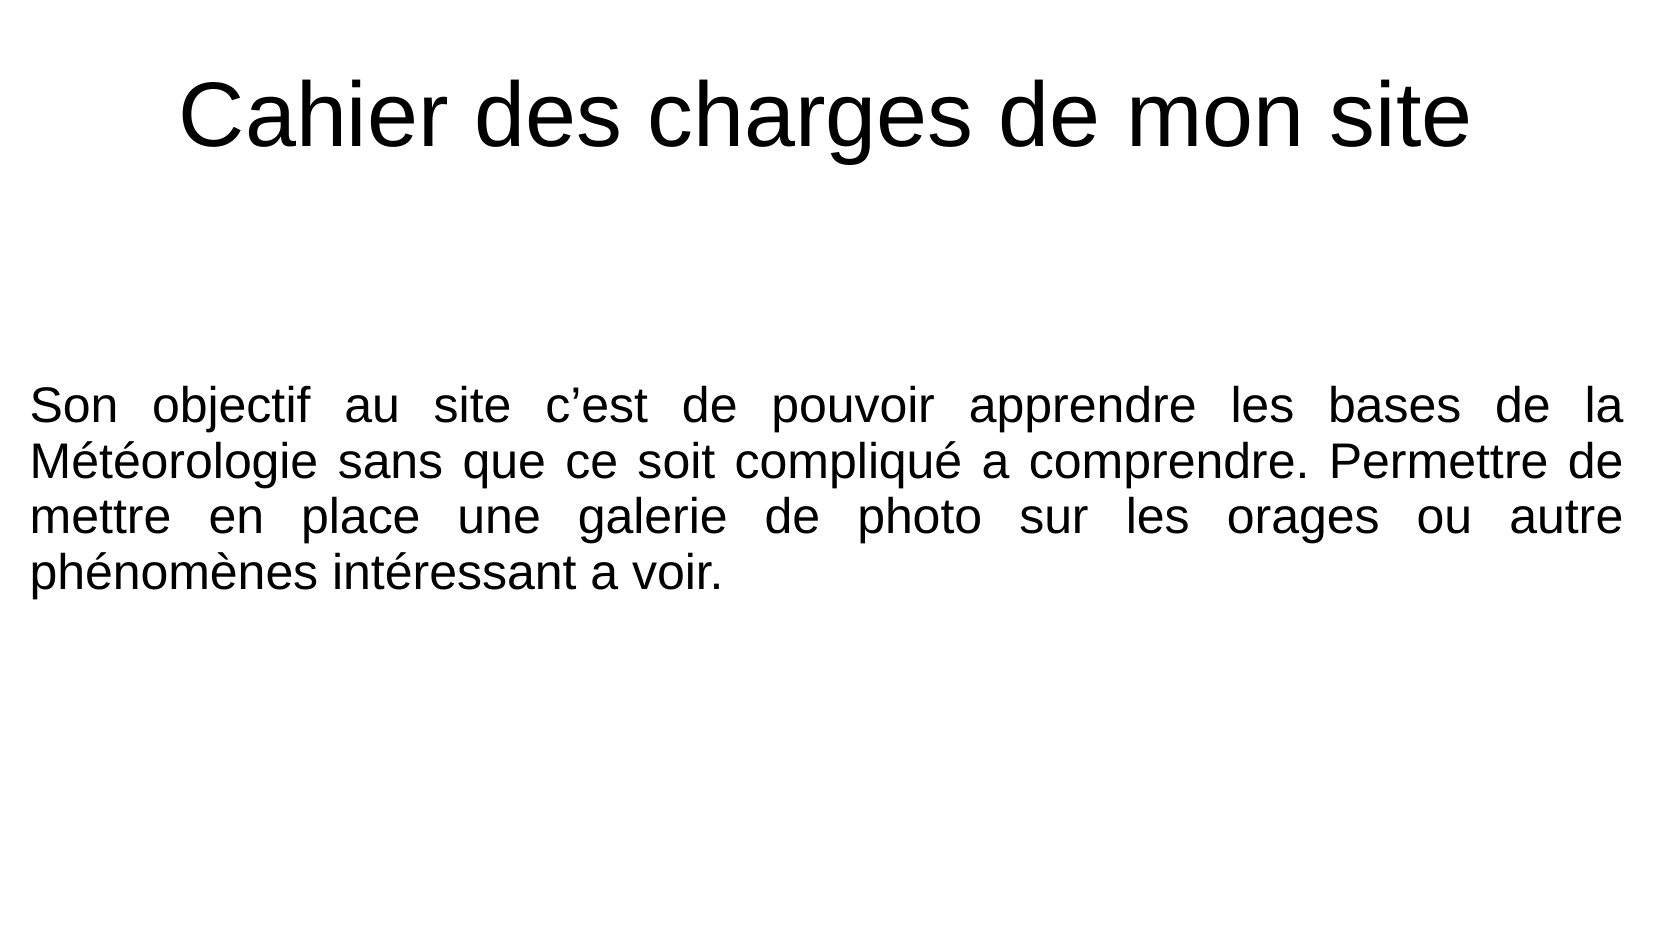

# Cahier des charges de mon site
Son objectif au site c’est de pouvoir apprendre les bases de la Météorologie sans que ce soit compliqué a comprendre. Permettre de mettre en place une galerie de photo sur les orages ou autre phénomènes intéressant a voir.